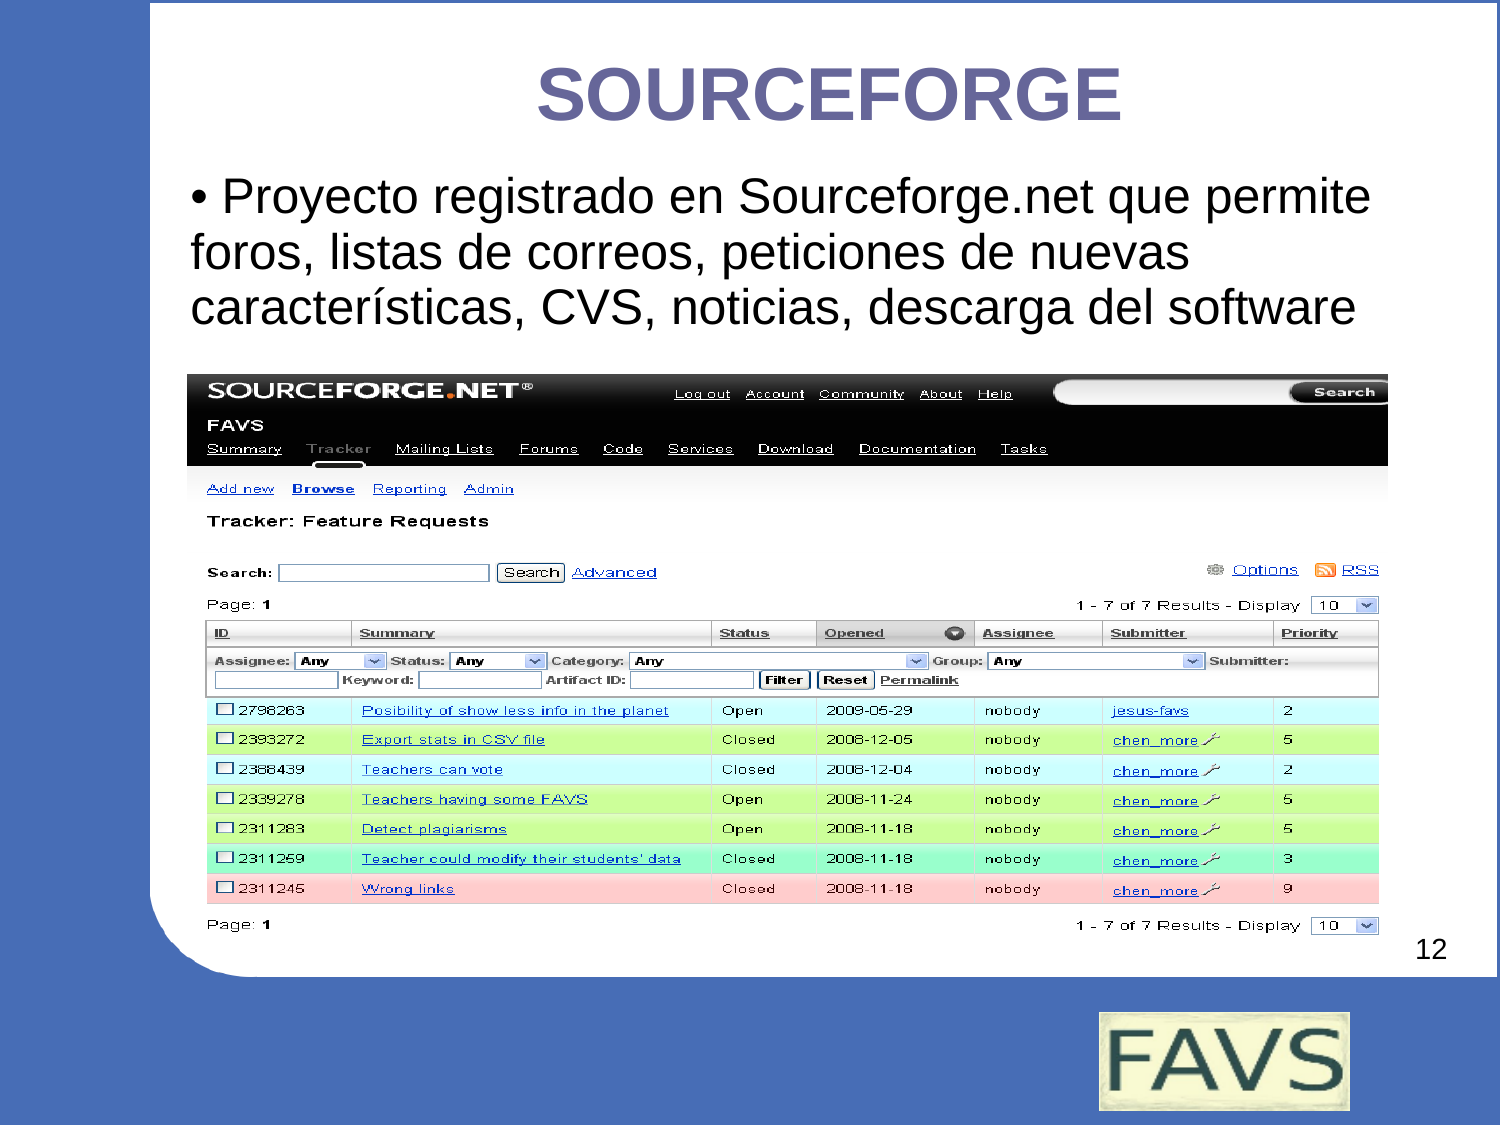

# SOURCEFORGE
 Proyecto registrado en Sourceforge.net que permite foros, listas de correos, peticiones de nuevas características, CVS, noticias, descarga del software
12